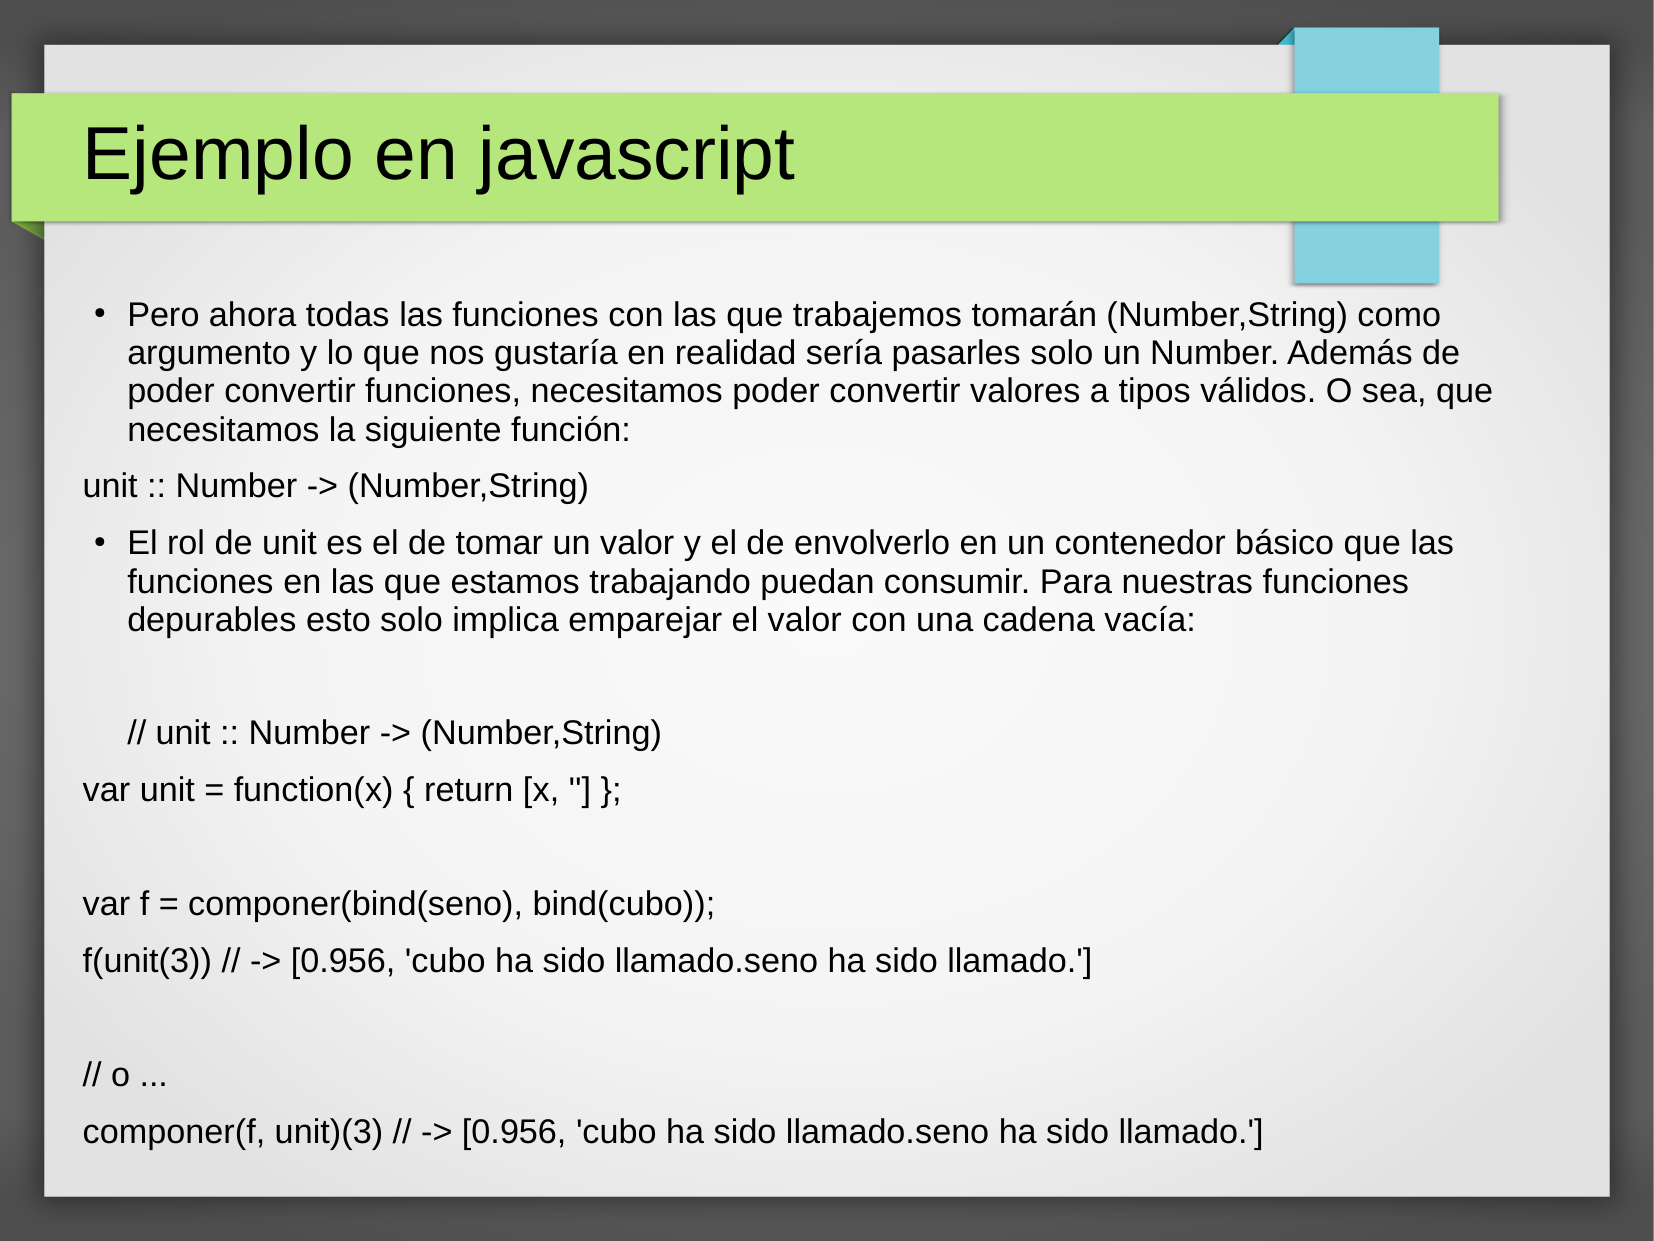

# Ejemplo en javascript
Pero ahora todas las funciones con las que trabajemos tomarán (Number,String) como argumento y lo que nos gustaría en realidad sería pasarles solo un Number. Además de poder convertir funciones, necesitamos poder convertir valores a tipos válidos. O sea, que necesitamos la siguiente función:
unit :: Number -> (Number,String)
El rol de unit es el de tomar un valor y el de envolverlo en un contenedor básico que las funciones en las que estamos trabajando puedan consumir. Para nuestras funciones depurables esto solo implica emparejar el valor con una cadena vacía:
// unit :: Number -> (Number,String)
var unit = function(x) { return [x, ''] };
var f = componer(bind(seno), bind(cubo));
f(unit(3)) // -> [0.956, 'cubo ha sido llamado.seno ha sido llamado.']
// o ...
componer(f, unit)(3) // -> [0.956, 'cubo ha sido llamado.seno ha sido llamado.']